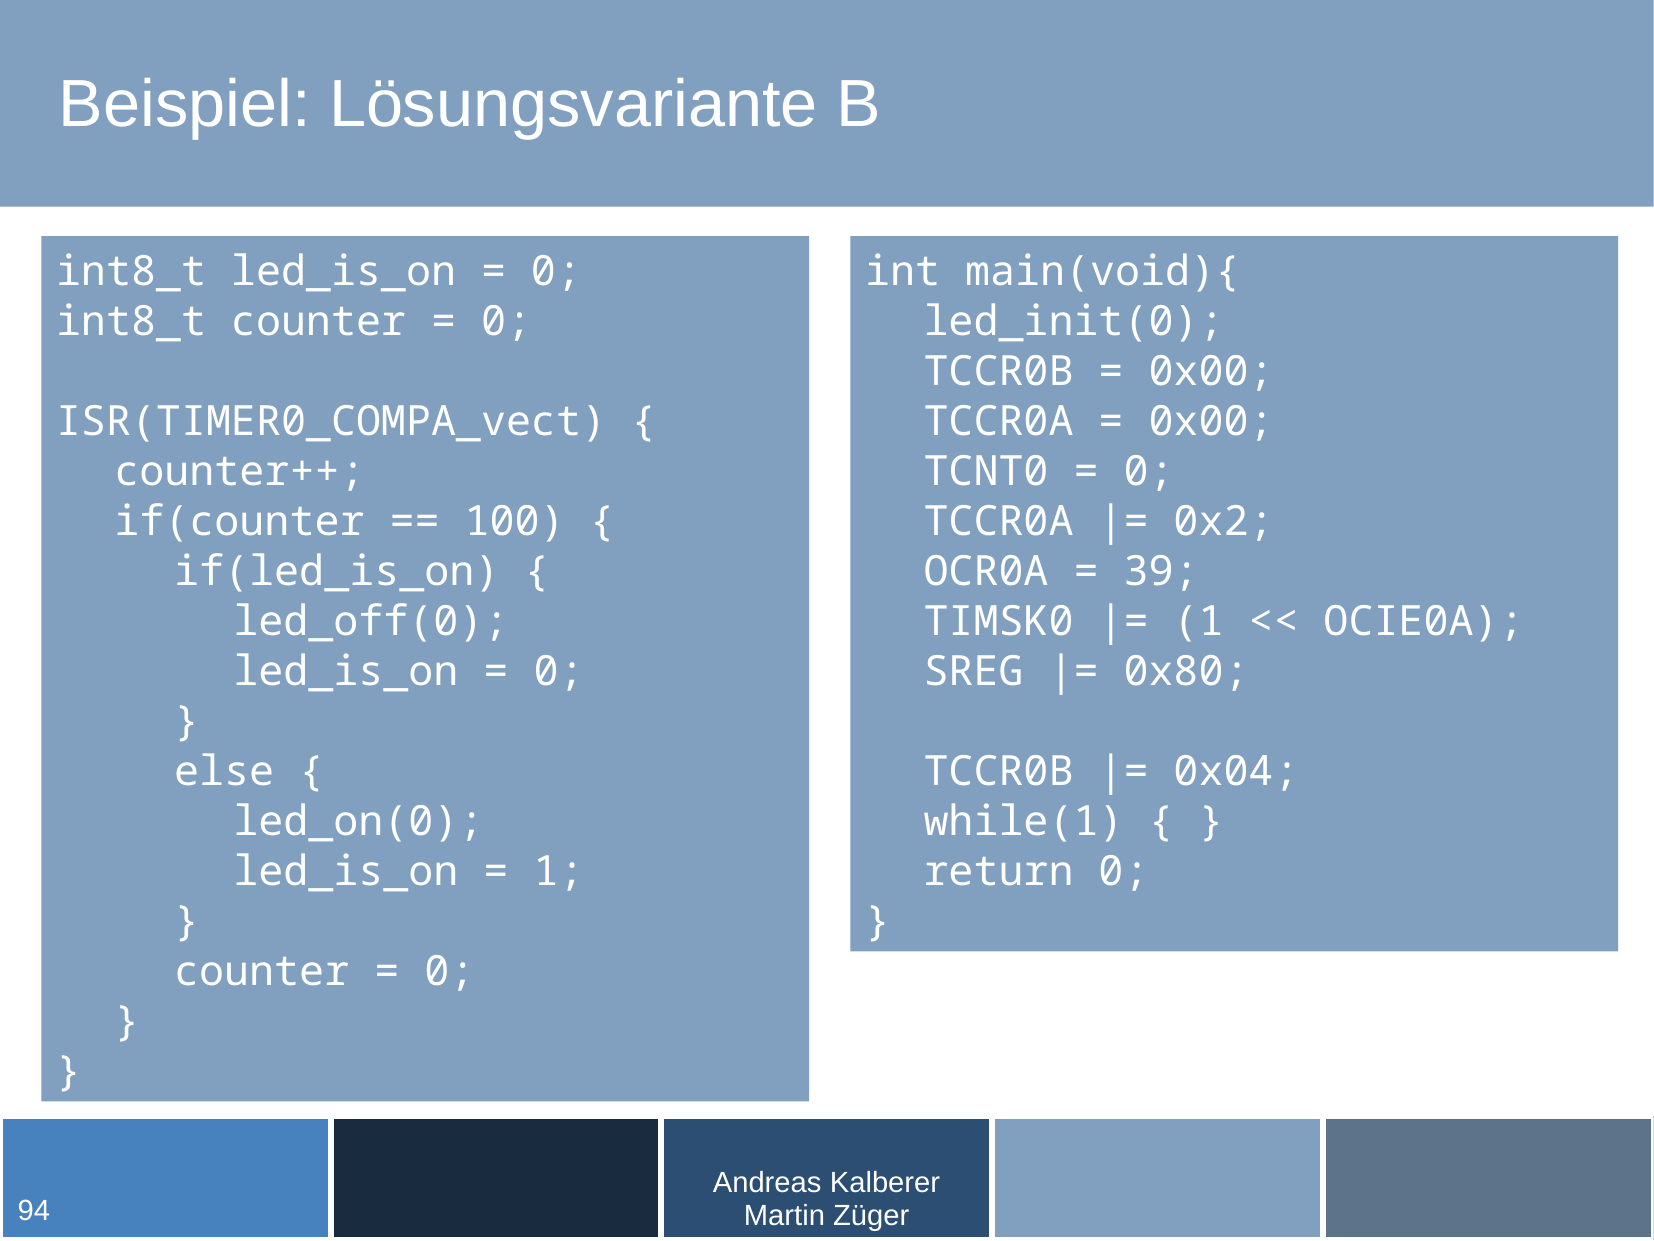

# Beispiel: Lösungsvariante B
int8_t led_is_on = 0;
int8_t counter = 0;
ISR(TIMER0_COMPA_vect) {
	counter++;
	if(counter == 100) {
			if(led_is_on) {
				led_off(0);
				led_is_on = 0;
			}
			else {
				led_on(0);
				led_is_on = 1;
			}
			counter = 0;
	}
}
int main(void){
	led_init(0);
	TCCR0B = 0x00;
	TCCR0A = 0x00;
	TCNT0 = 0;
	TCCR0A |= 0x2;
	OCR0A = 39;
	TIMSK0 |= (1 << OCIE0A);
	SREG |= 0x80;
	TCCR0B |= 0x04;
	while(1) { }
	return 0;
}
LibreOffice Productivity Suite
94